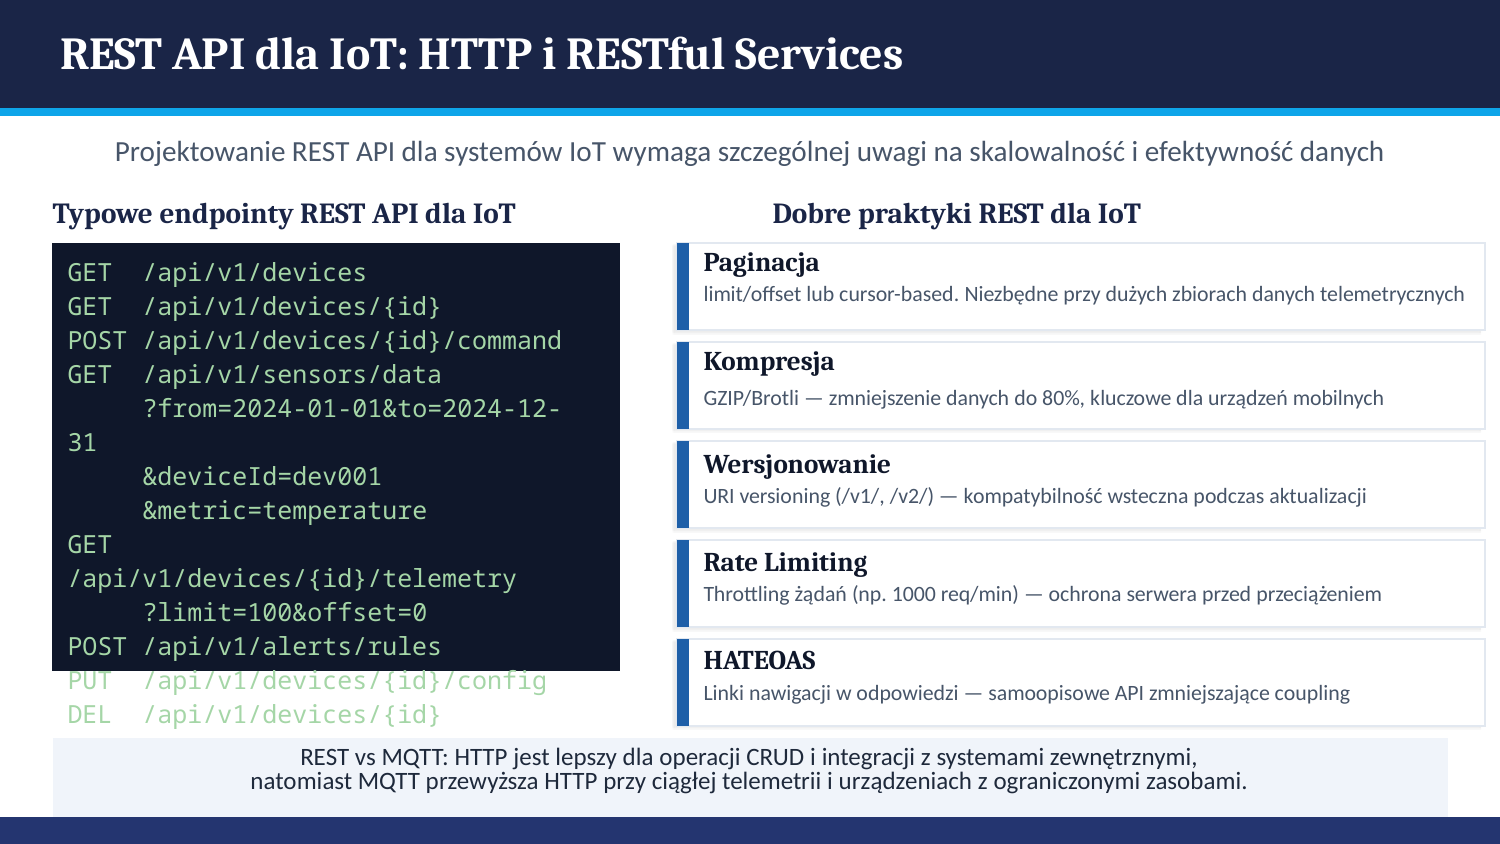

REST API dla IoT: HTTP i RESTful Services
Projektowanie REST API dla systemów IoT wymaga szczególnej uwagi na skalowalność i efektywność danych
Typowe endpointy REST API dla IoT
Dobre praktyki REST dla IoT
Paginacja
GET /api/v1/devices
GET /api/v1/devices/{id}
POST /api/v1/devices/{id}/command
GET /api/v1/sensors/data
 ?from=2024-01-01&to=2024-12-31
 &deviceId=dev001
 &metric=temperature
GET /api/v1/devices/{id}/telemetry
 ?limit=100&offset=0
POST /api/v1/alerts/rules
PUT /api/v1/devices/{id}/config
DEL /api/v1/devices/{id}
limit/offset lub cursor-based. Niezbędne przy dużych zbiorach danych telemetrycznych
Kompresja
GZIP/Brotli — zmniejszenie danych do 80%, kluczowe dla urządzeń mobilnych
Wersjonowanie
URI versioning (/v1/, /v2/) — kompatybilność wsteczna podczas aktualizacji
Rate Limiting
Throttling żądań (np. 1000 req/min) — ochrona serwera przed przeciążeniem
HATEOAS
Linki nawigacji w odpowiedzi — samoopisowe API zmniejszające coupling
REST vs MQTT: HTTP jest lepszy dla operacji CRUD i integracji z systemami zewnętrznymi,
natomiast MQTT przewyższa HTTP przy ciągłej telemetrii i urządzeniach z ograniczonymi zasobami.